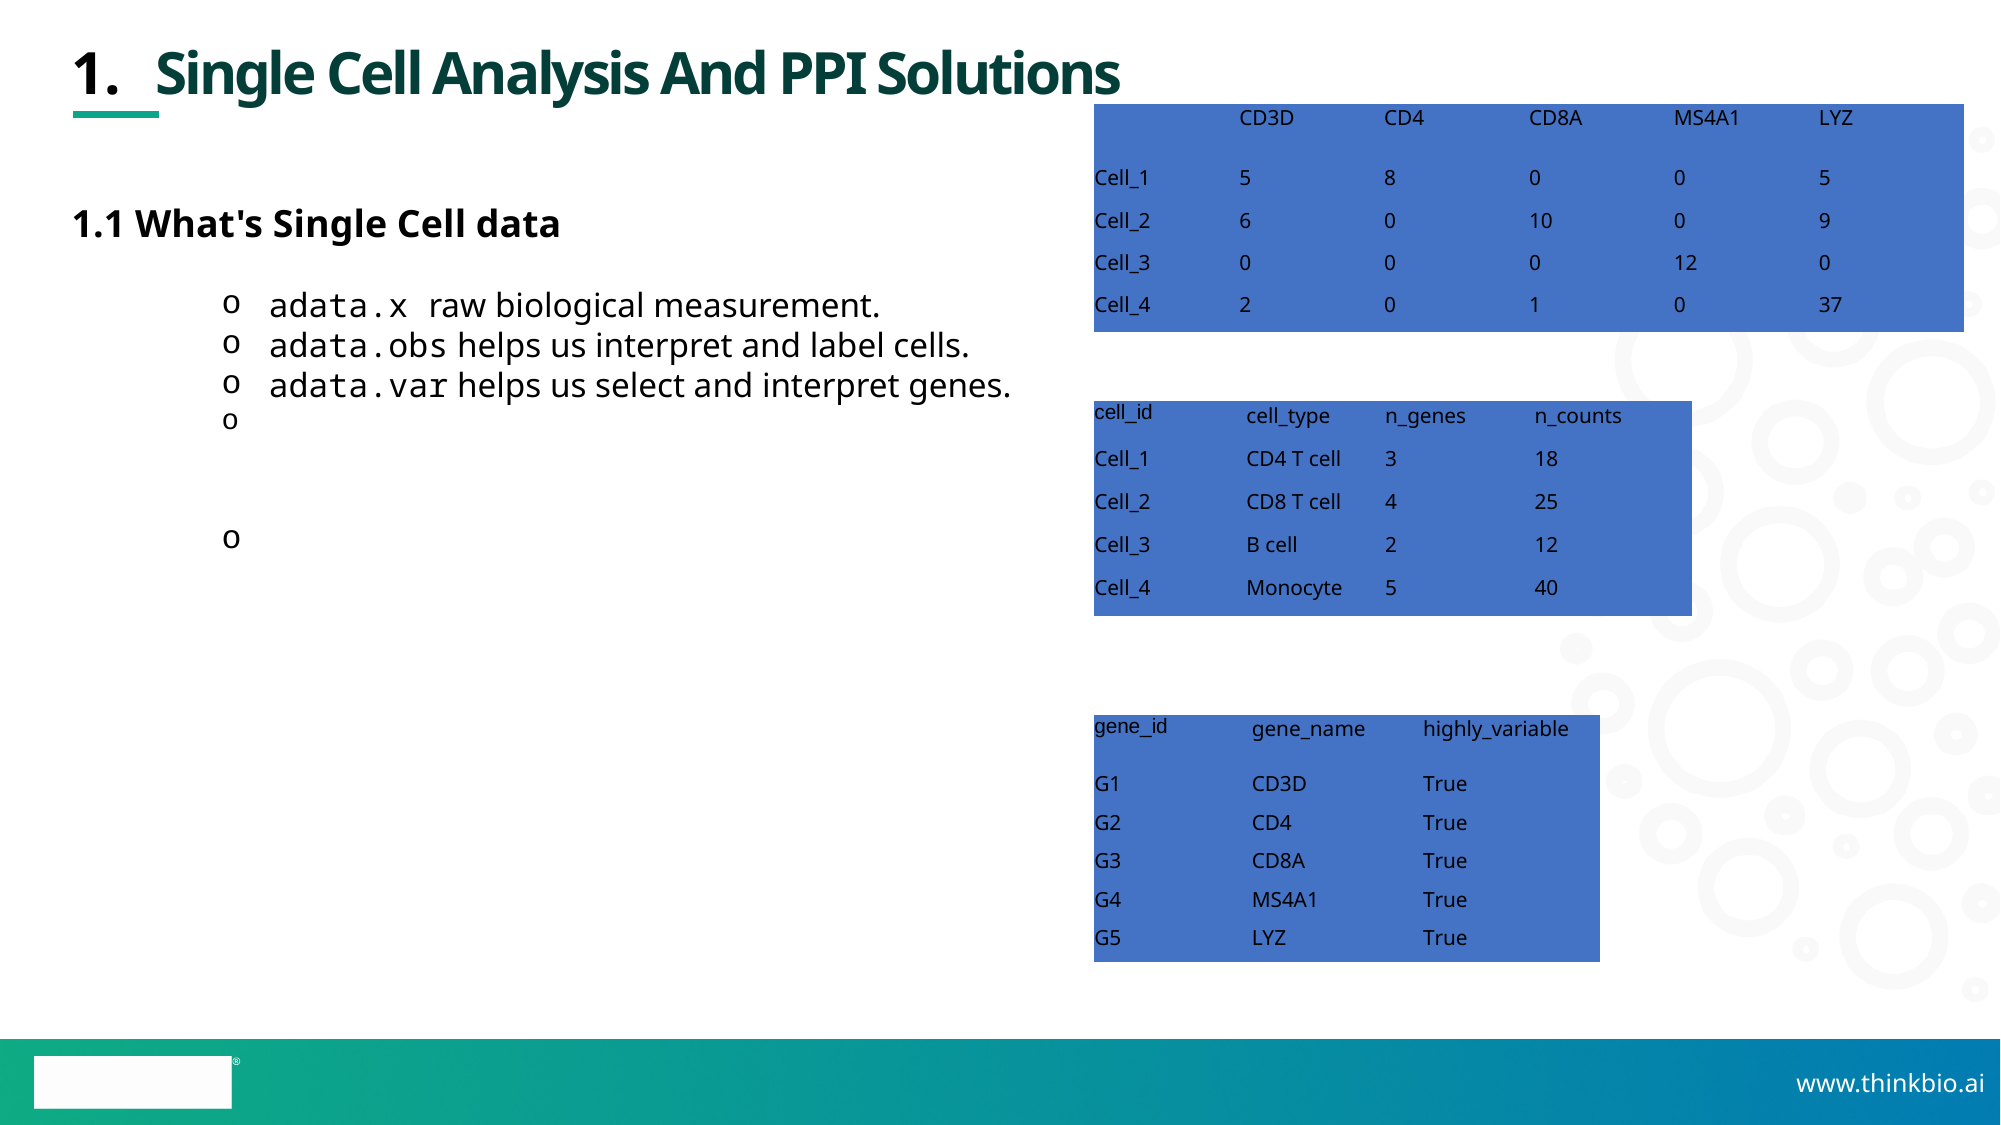

Single Cell Analysis And PPI Solutions
| | CD3D | CD4 | CD8A | MS4A1 | LYZ |
| --- | --- | --- | --- | --- | --- |
| Cell\_1 | 5 | 8 | 0 | 0 | 5 |
| Cell\_2 | 6 | 0 | 10 | 0 | 9 |
| Cell\_3 | 0 | 0 | 0 | 12 | 0 |
| Cell\_4 | 2 | 0 | 1 | 0 | 37 |
1.1 What's Single Cell data
adata.x raw biological measurement.
adata.obs helps us interpret and label cells.
adata.var helps us select and interpret genes.
| cell\_id | cell\_type | n\_genes | n\_counts |
| --- | --- | --- | --- |
| Cell\_1 | CD4 T cell | 3 | 18 |
| Cell\_2 | CD8 T cell | 4 | 25 |
| Cell\_3 | B cell | 2 | 12 |
| Cell\_4 | Monocyte | 5 | 40 |
| gene\_id | gene\_name | highly\_variable |
| --- | --- | --- |
| G1 | CD3D | True |
| G2 | CD4 | True |
| G3 | CD8A | True |
| G4 | MS4A1 | True |
| G5 | LYZ | True |